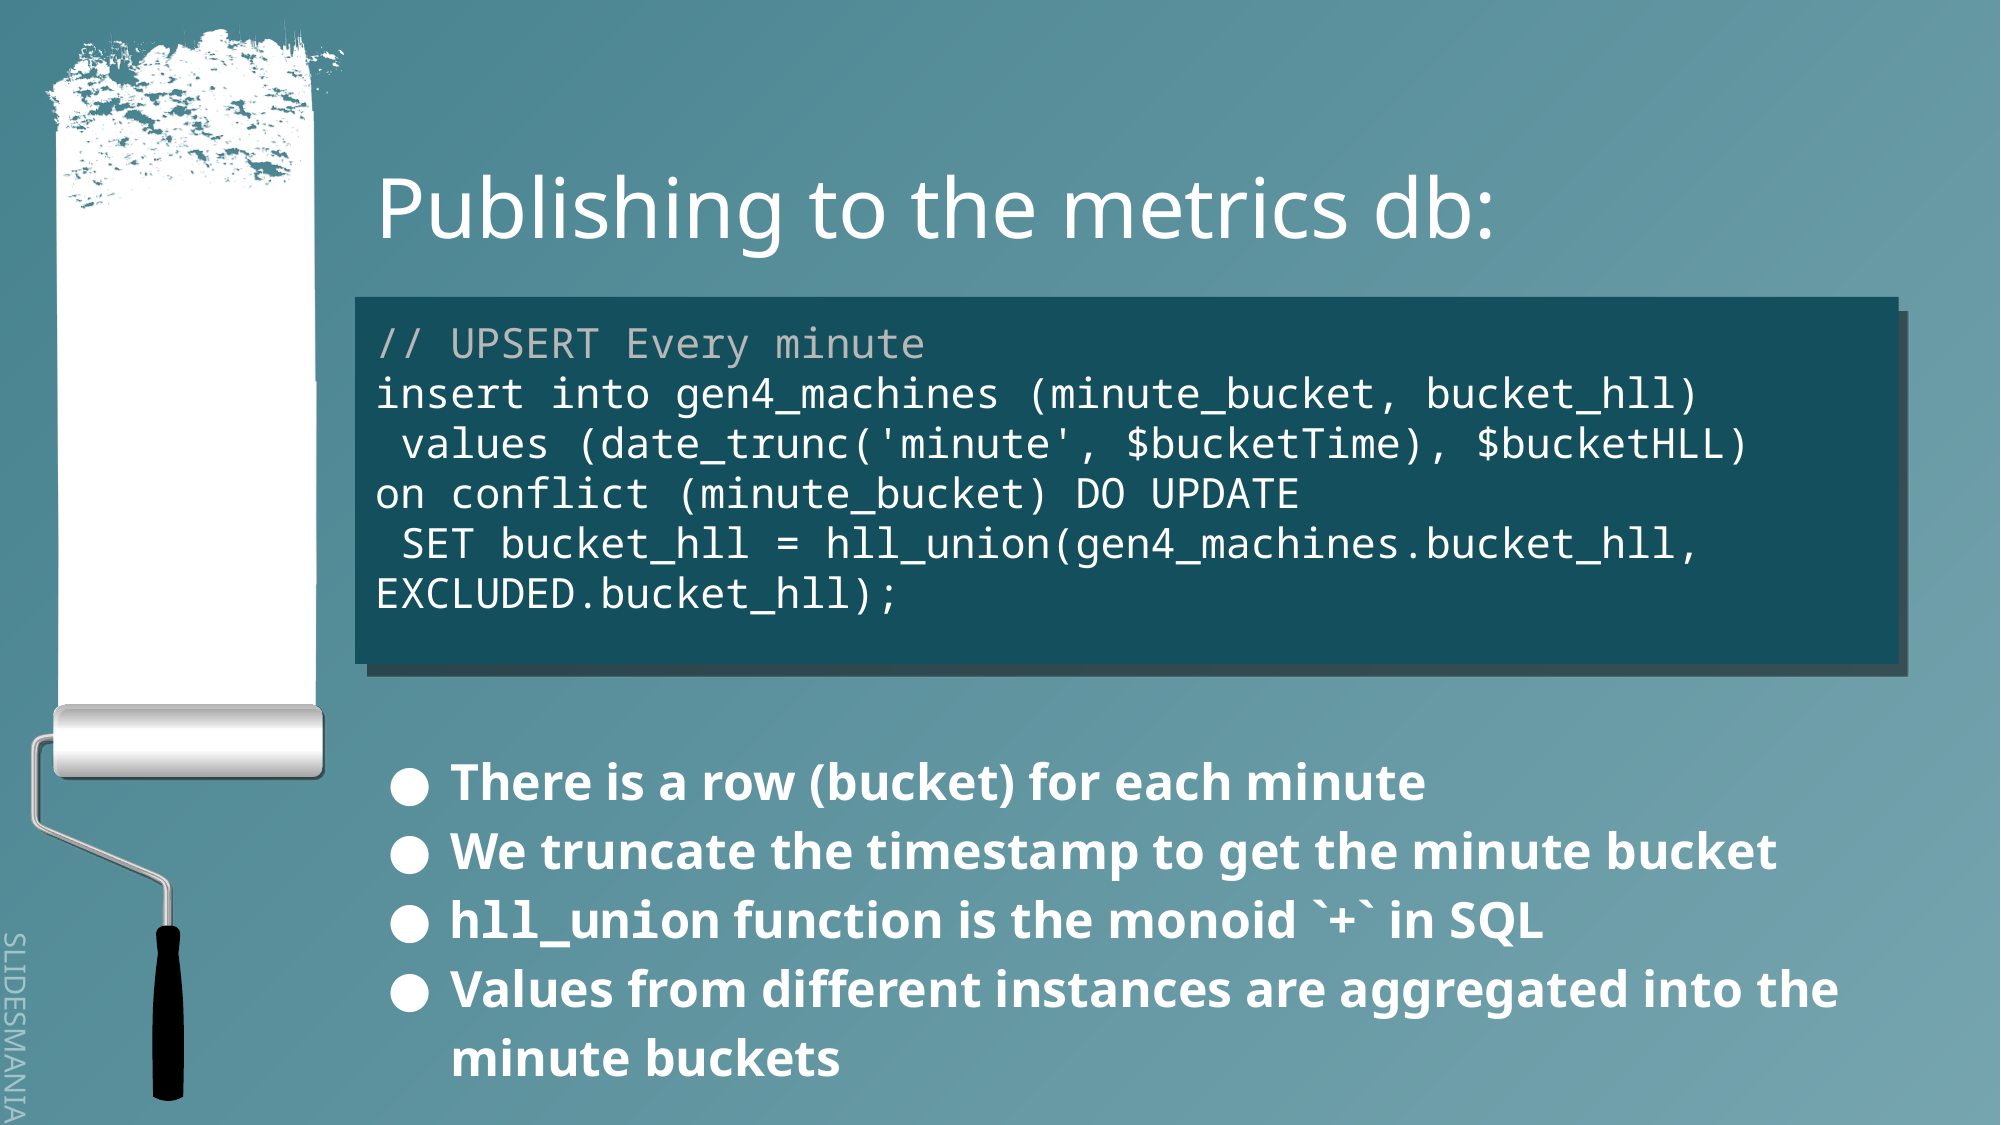

# Publishing to the metrics db:
// UPSERT Every minute
insert into gen4_machines (minute_bucket, bucket_hll)
 values (date_trunc('minute', $bucketTime), $bucketHLL)
on conflict (minute_bucket) DO UPDATE
 SET bucket_hll = hll_union(gen4_machines.bucket_hll, EXCLUDED.bucket_hll);
There is a row (bucket) for each minute
We truncate the timestamp to get the minute bucket
hll_union function is the monoid `+` in SQL
Values from different instances are aggregated into the minute buckets